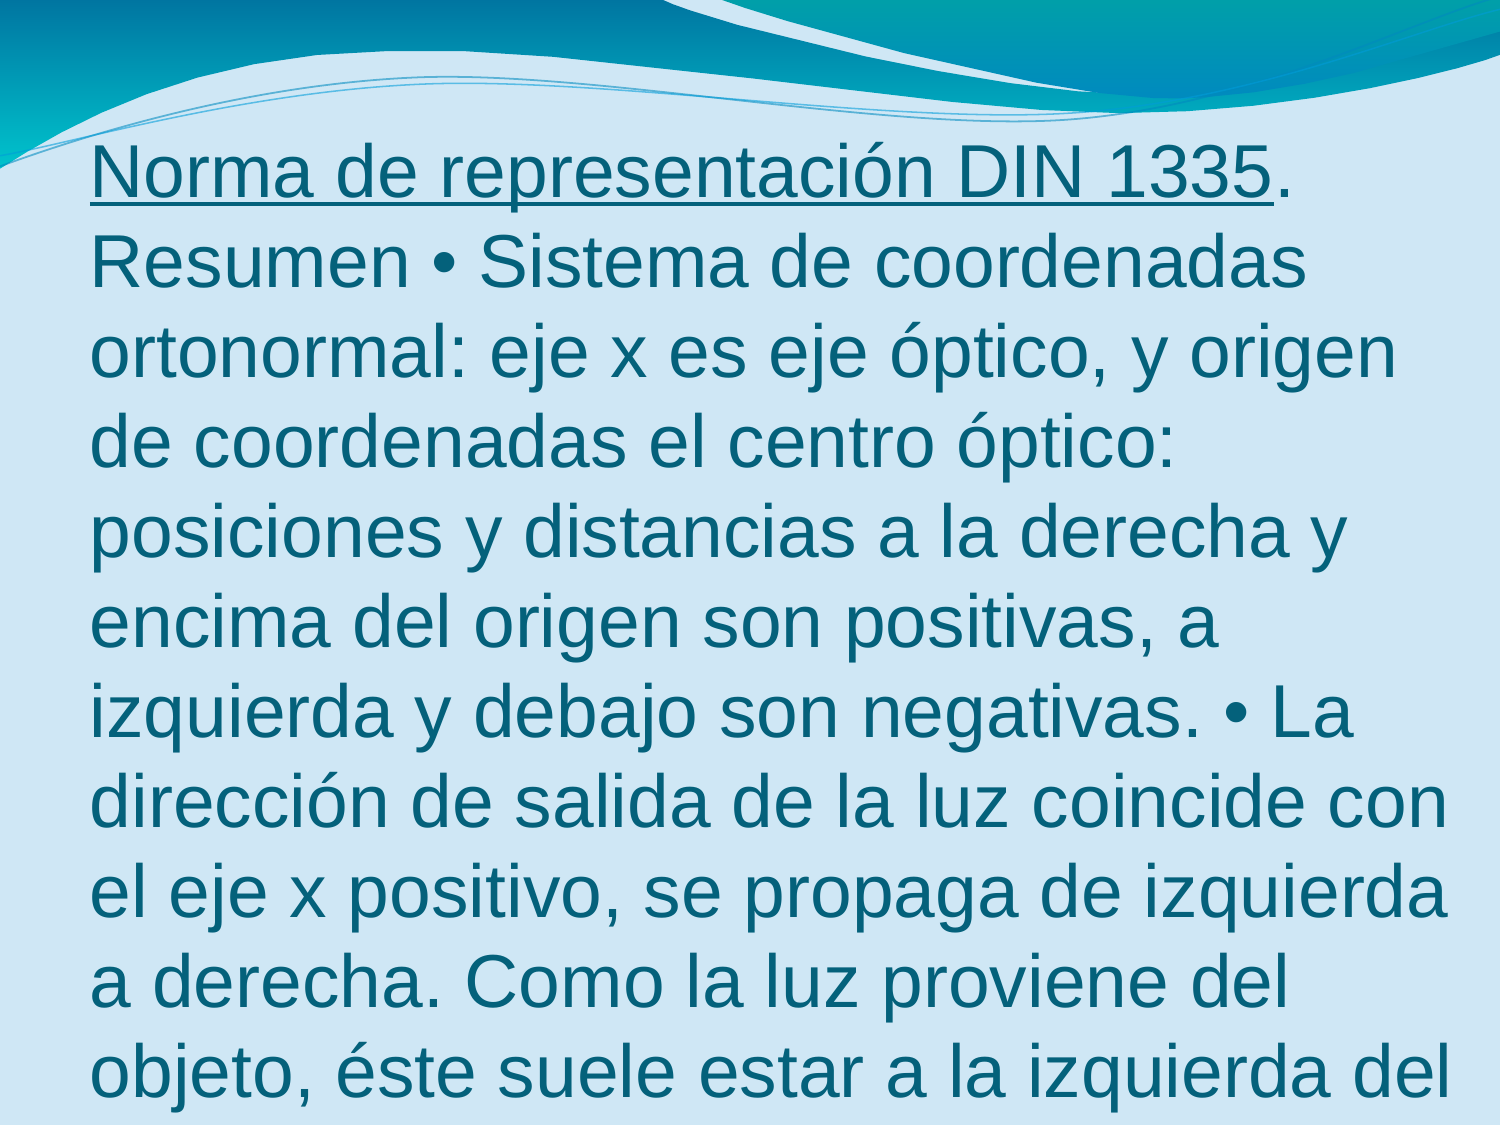

# Norma de representación DIN 1335. Resumen • Sistema de coordenadas ortonormal: eje x es eje óptico, y origen de coordenadas el centro óptico: posiciones y distancias a la derecha y encima del origen son positivas, a izquierda y debajo son negativas. • La dirección de salida de la luz coincide con el eje x positivo, se propaga de izquierda a derecha. Como la luz proviene del objeto, éste suele estar a la izquierda del centro óptico.